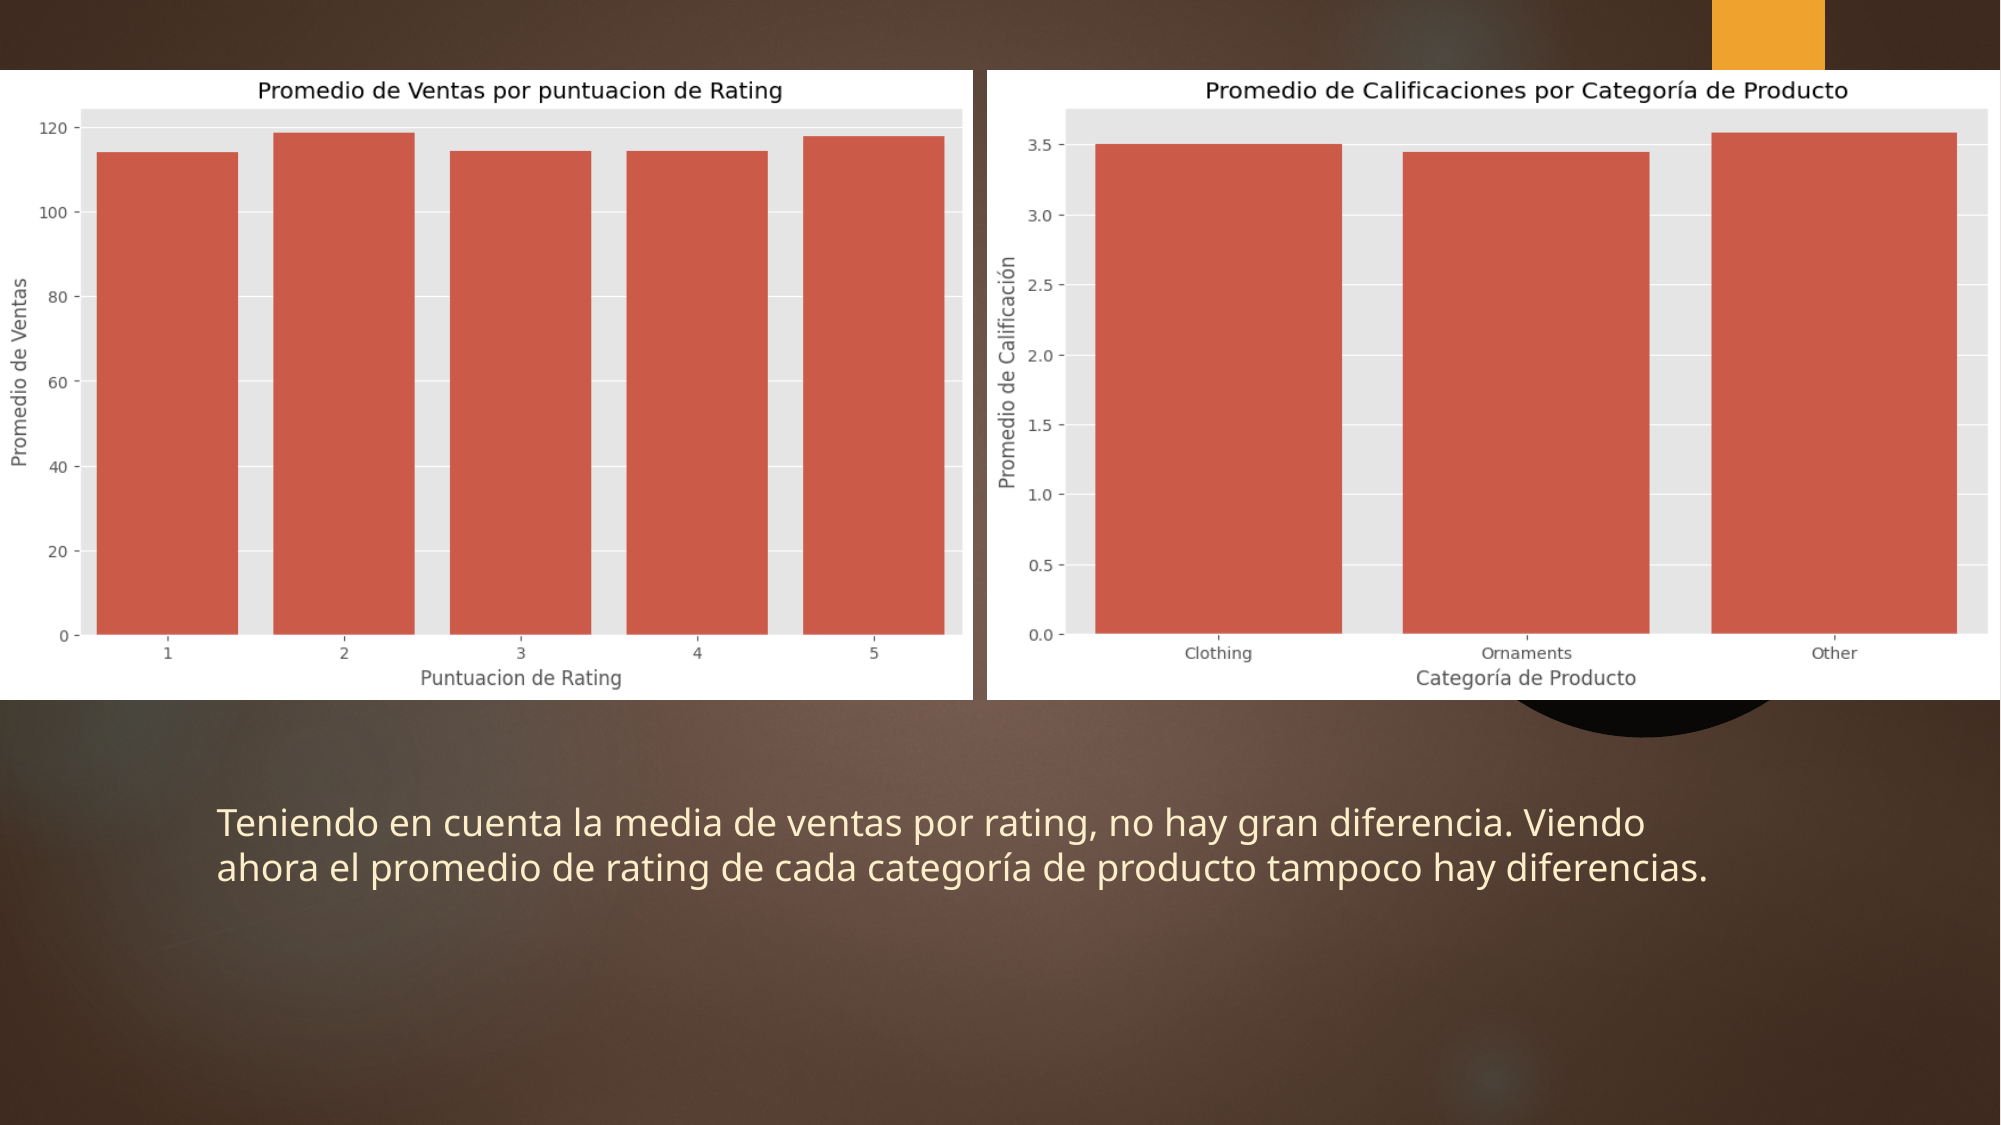

# Teniendo en cuenta la media de ventas por rating, no hay gran diferencia. Viendo ahora el promedio de rating de cada categoría de producto tampoco hay diferencias.